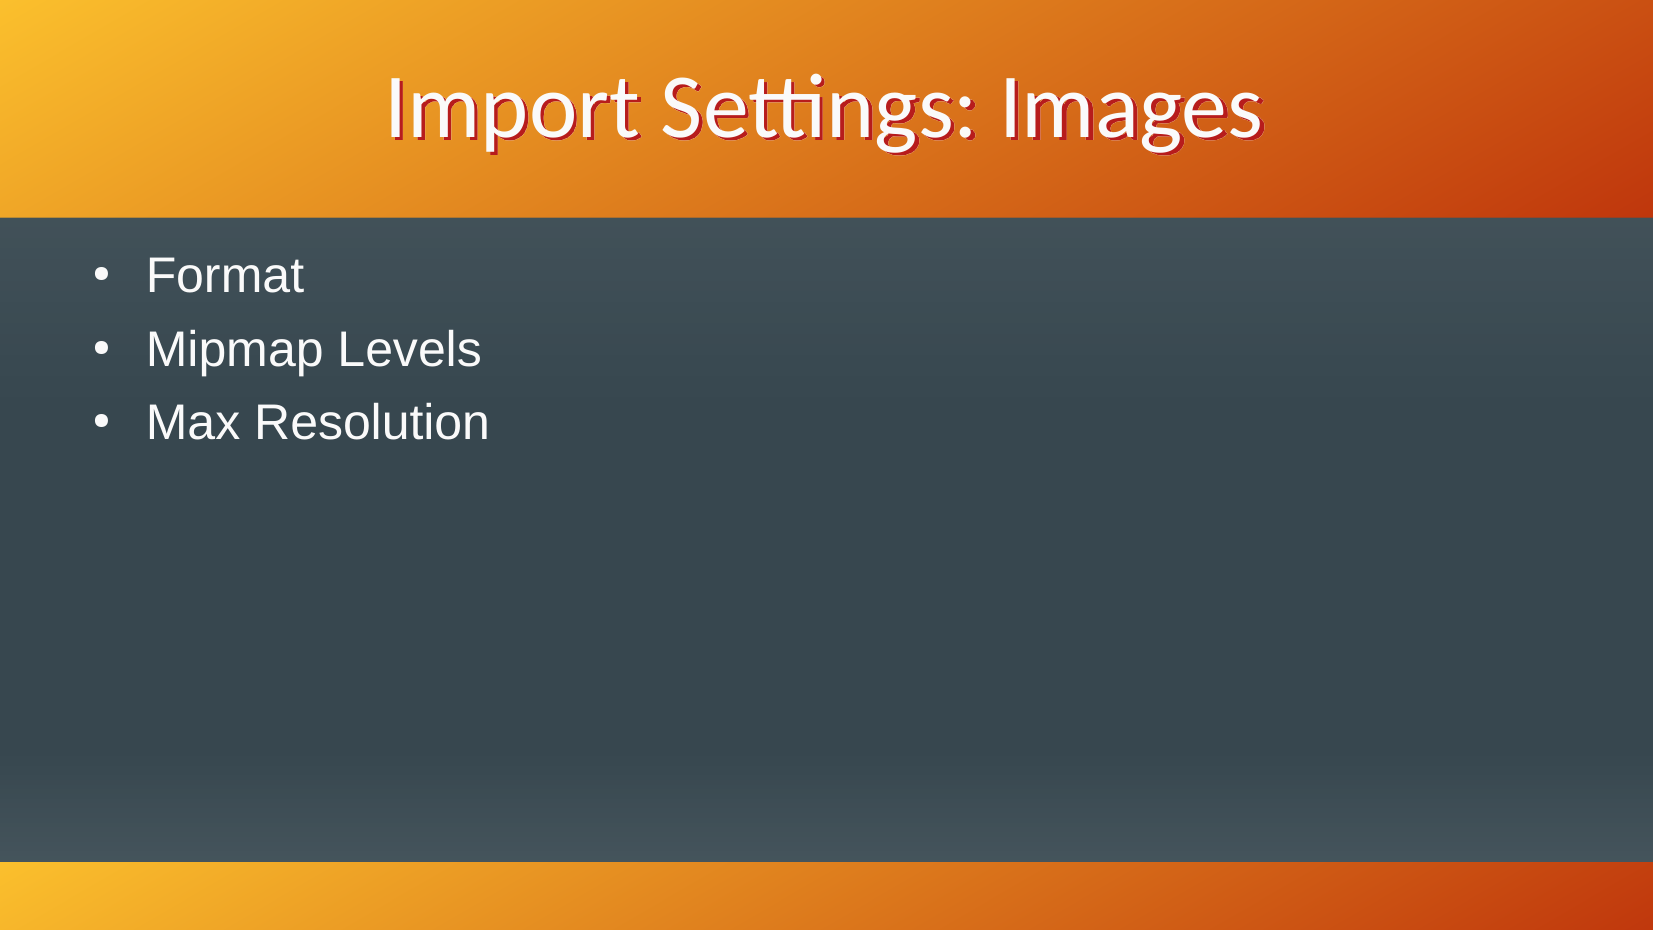

# Import Settings: Images
Format
Mipmap Levels
Max Resolution